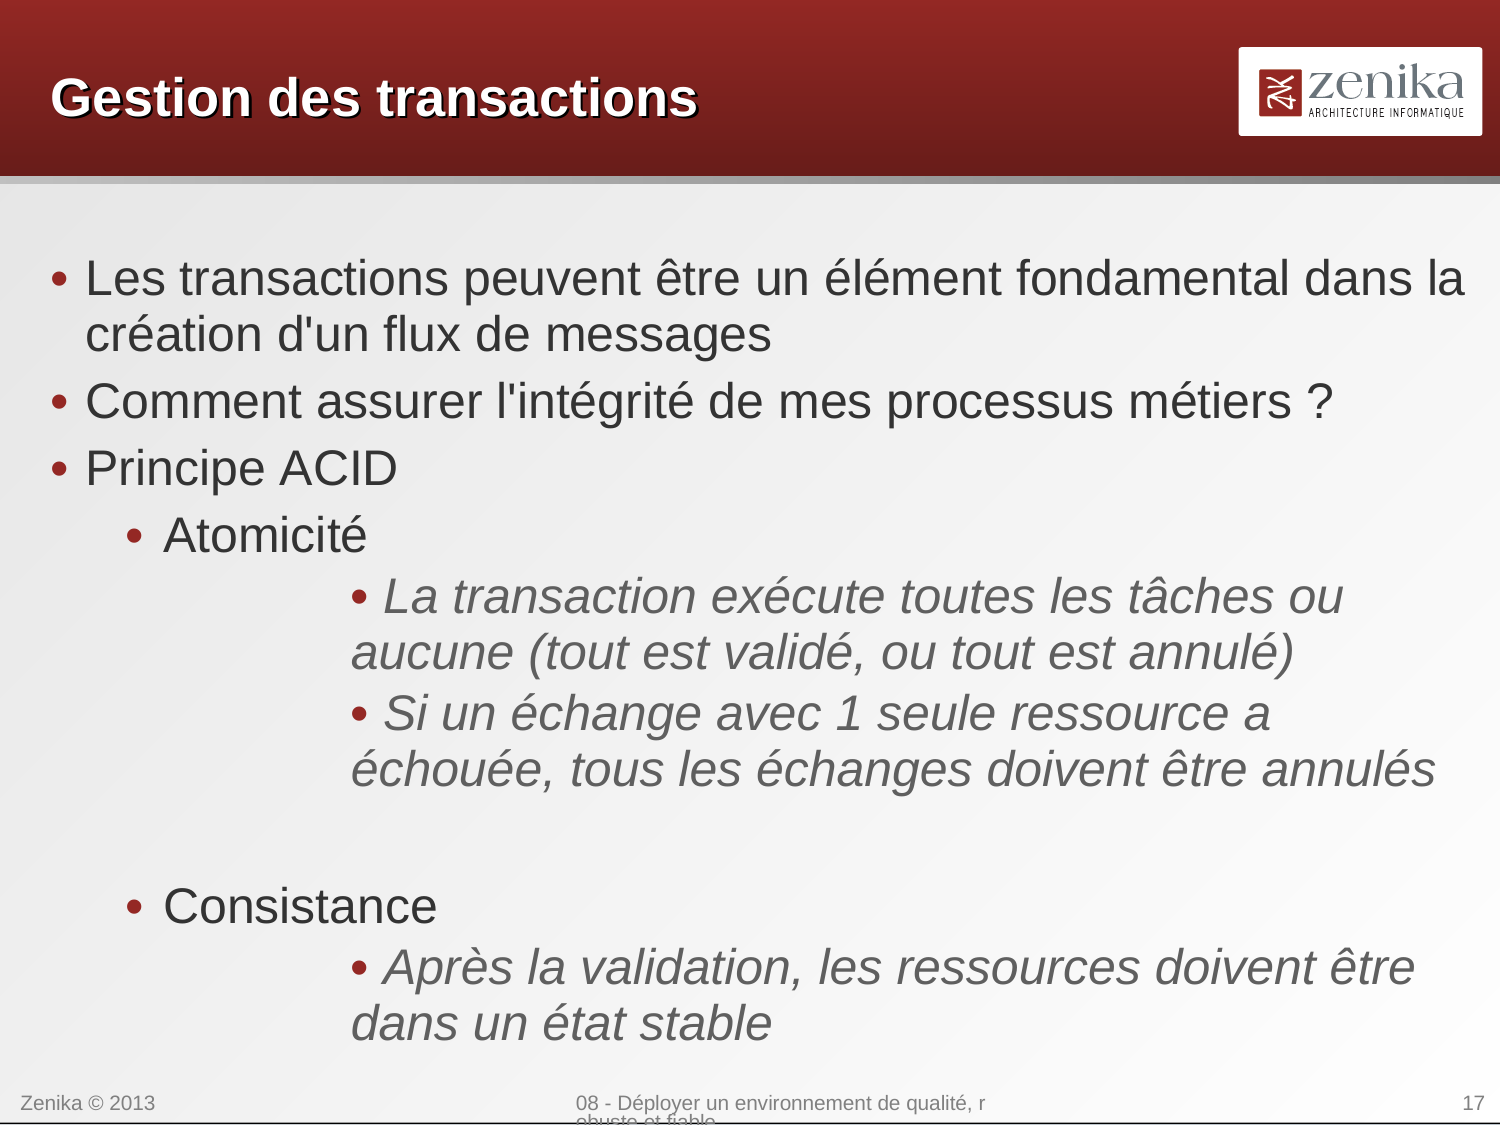

# Gestion des transactions
Les transactions peuvent être un élément fondamental dans la création d'un flux de messages
Comment assurer l'intégrité de mes processus métiers ?
Principe ACID
Atomicité
 La transaction exécute toutes les tâches ou aucune (tout est validé, ou tout est annulé)
 Si un échange avec 1 seule ressource a échouée, tous les échanges doivent être annulés
Consistance
 Après la validation, les ressources doivent être dans un état stable